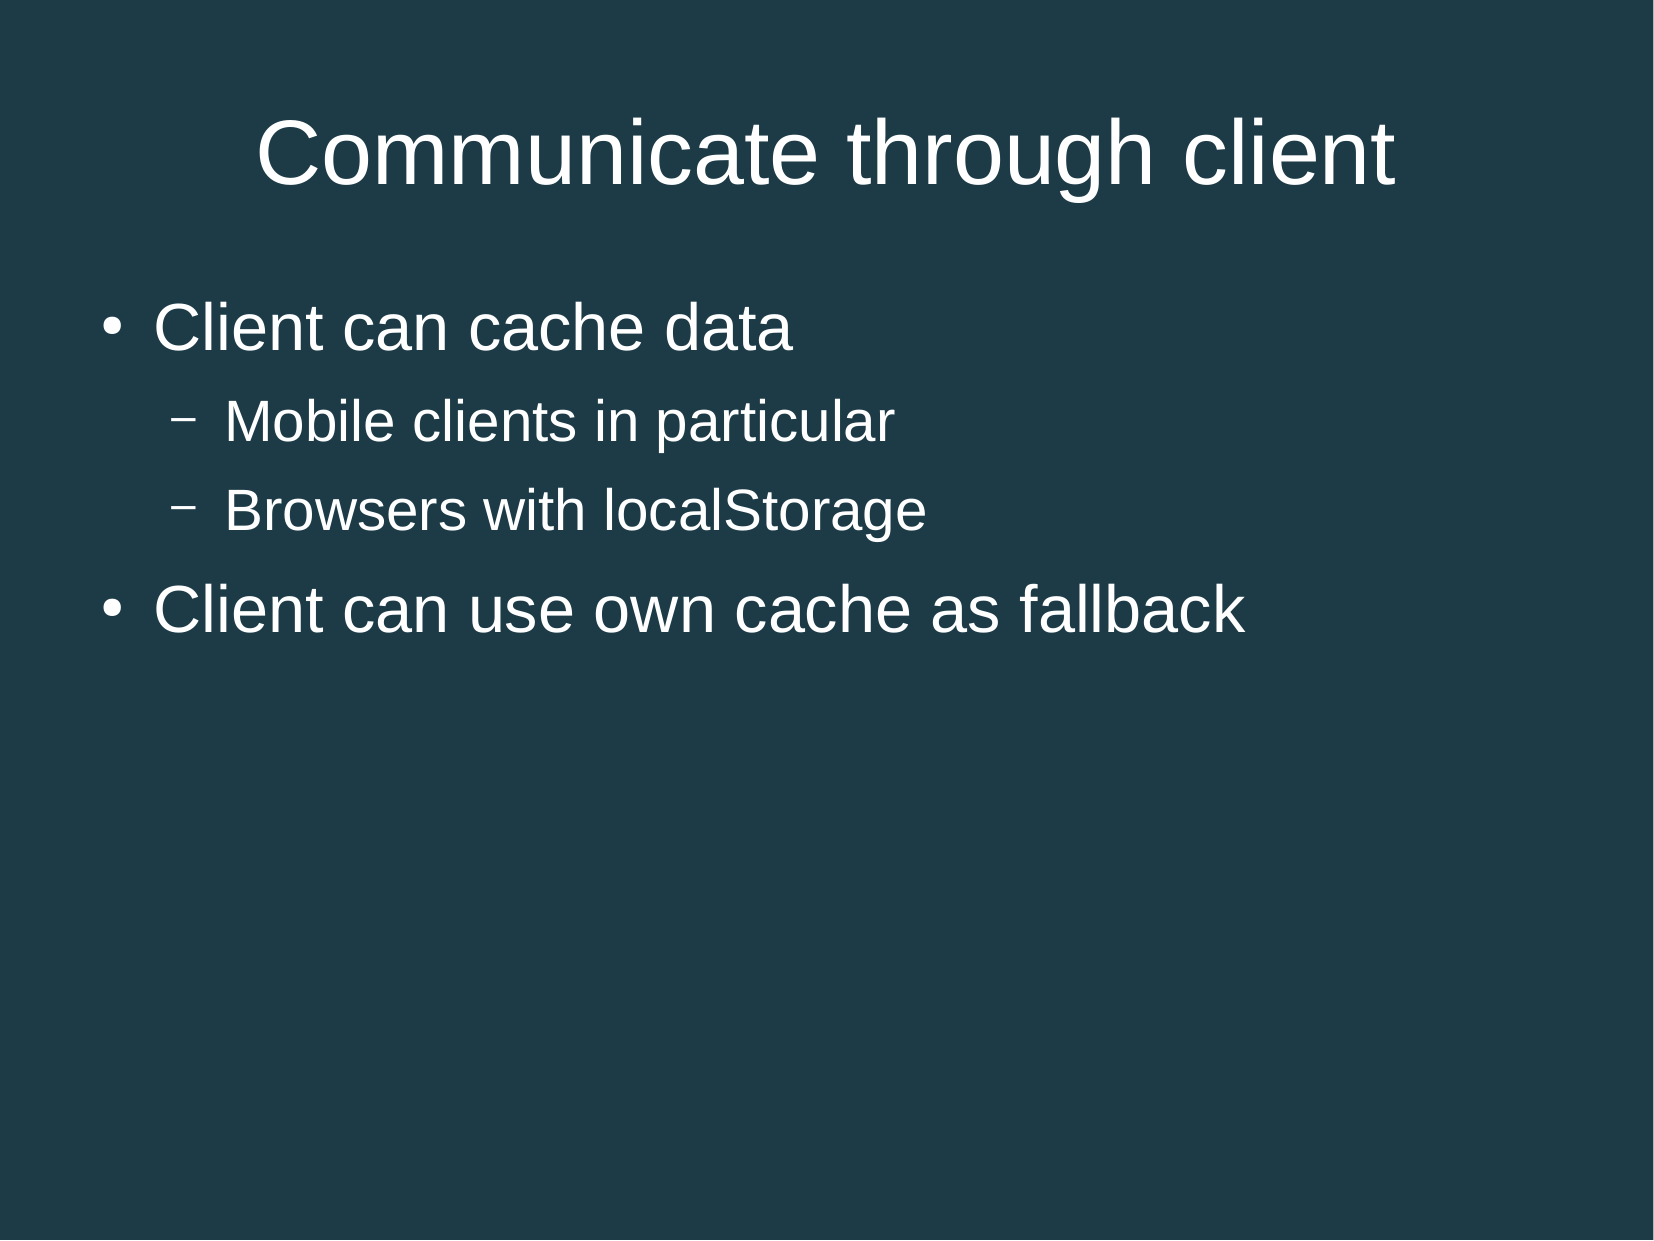

# Communicate through client
Client can cache data
Mobile clients in particular
Browsers with localStorage
Client can use own cache as fallback